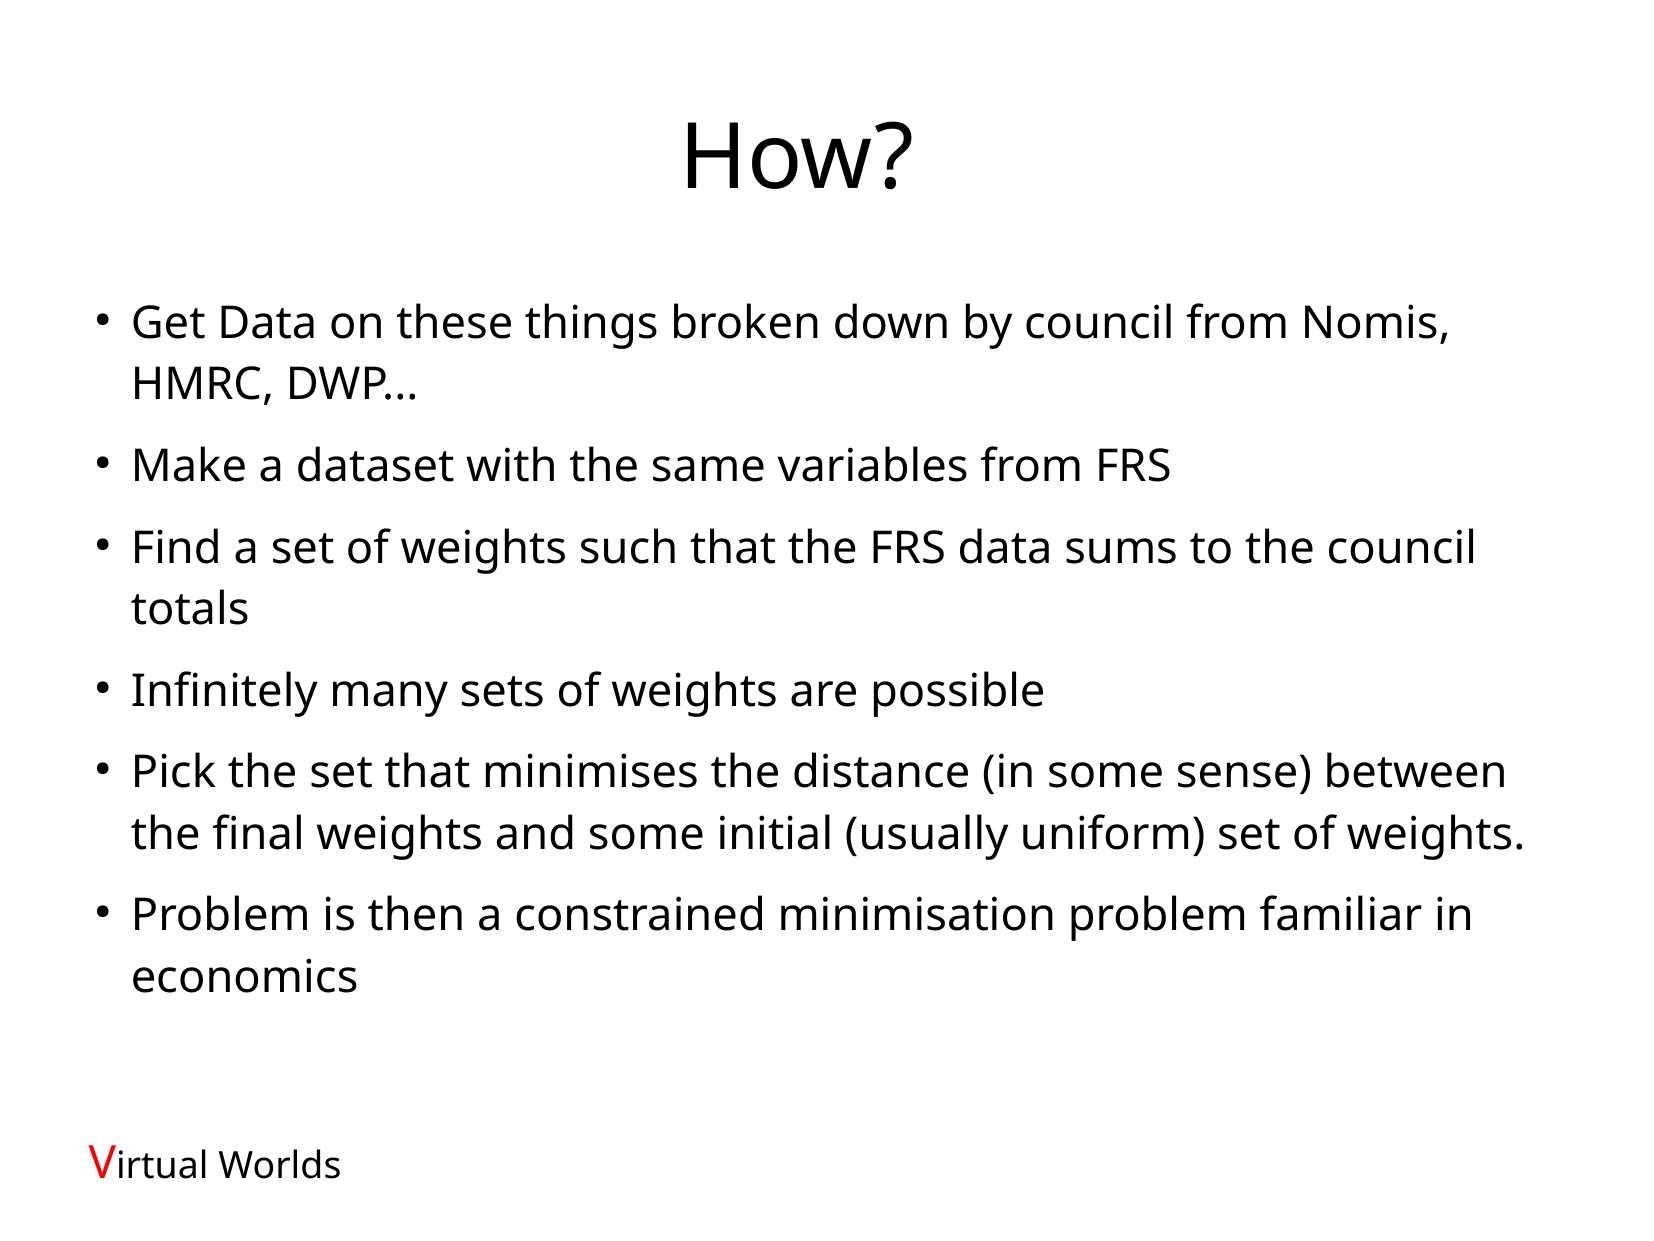

# How?
Get Data on these things broken down by council from Nomis, HMRC, DWP...
Make a dataset with the same variables from FRS
Find a set of weights such that the FRS data sums to the council totals
Infinitely many sets of weights are possible
Pick the set that minimises the distance (in some sense) between the final weights and some initial (usually uniform) set of weights.
Problem is then a constrained minimisation problem familiar in economics